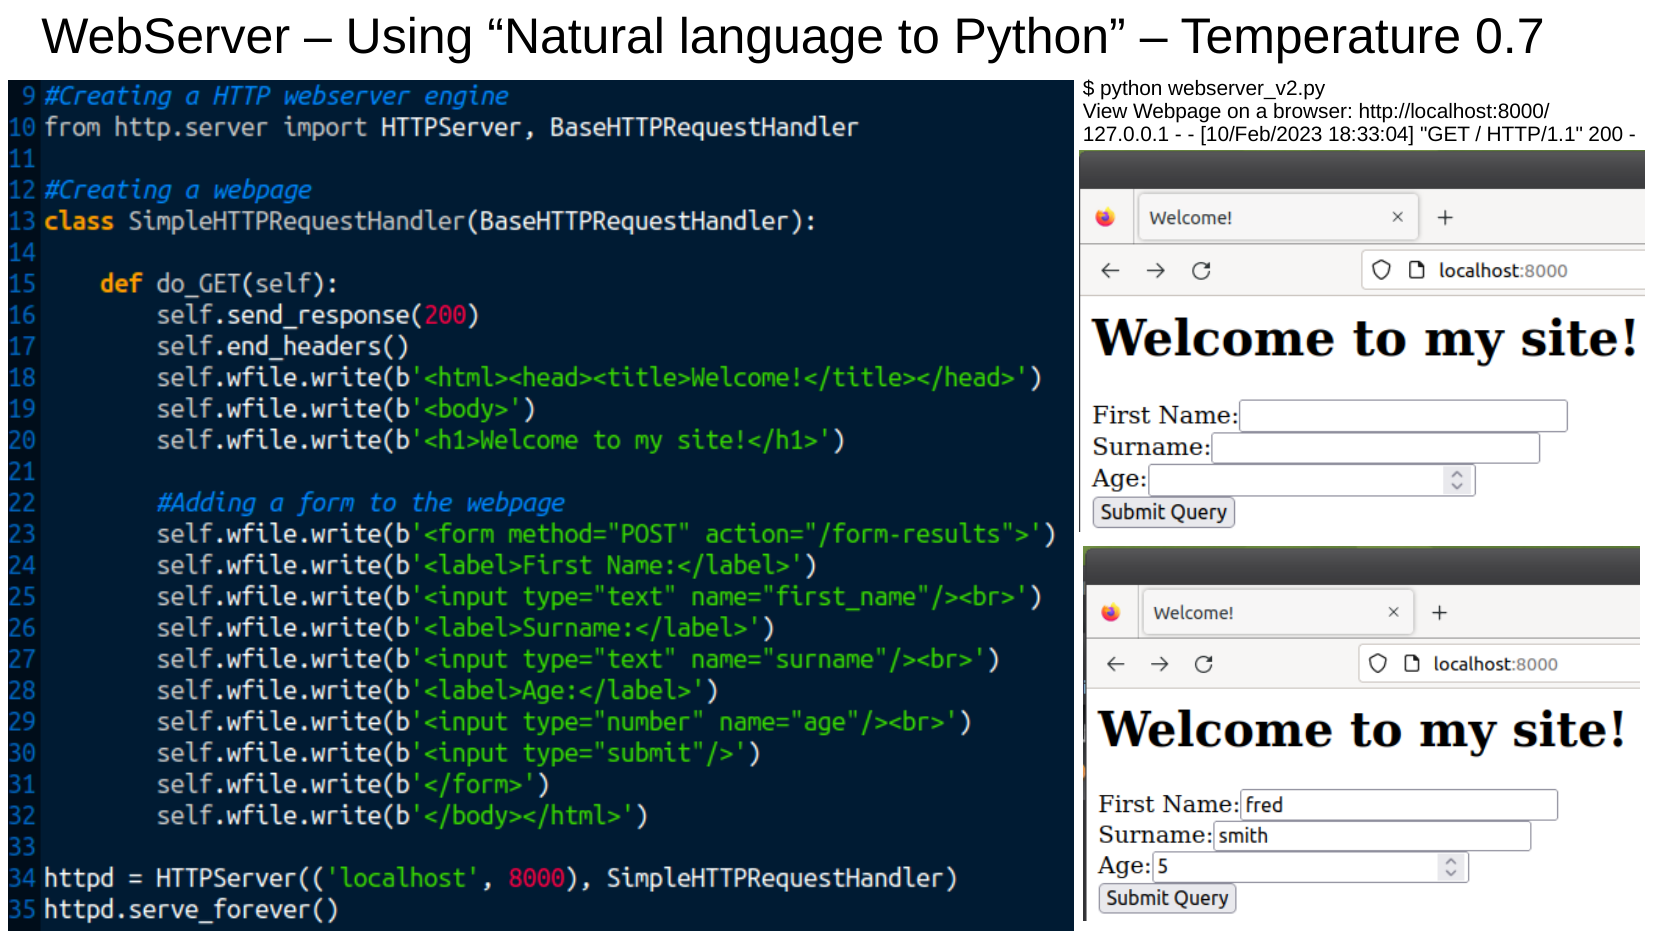

# WebServer – Using “Natural language to Python” – Temperature 0.7
$ python webserver_v2.py
View Webpage on a browser: http://localhost:8000/
127.0.0.1 - - [10/Feb/2023 18:33:04] "GET / HTTP/1.1" 200 -